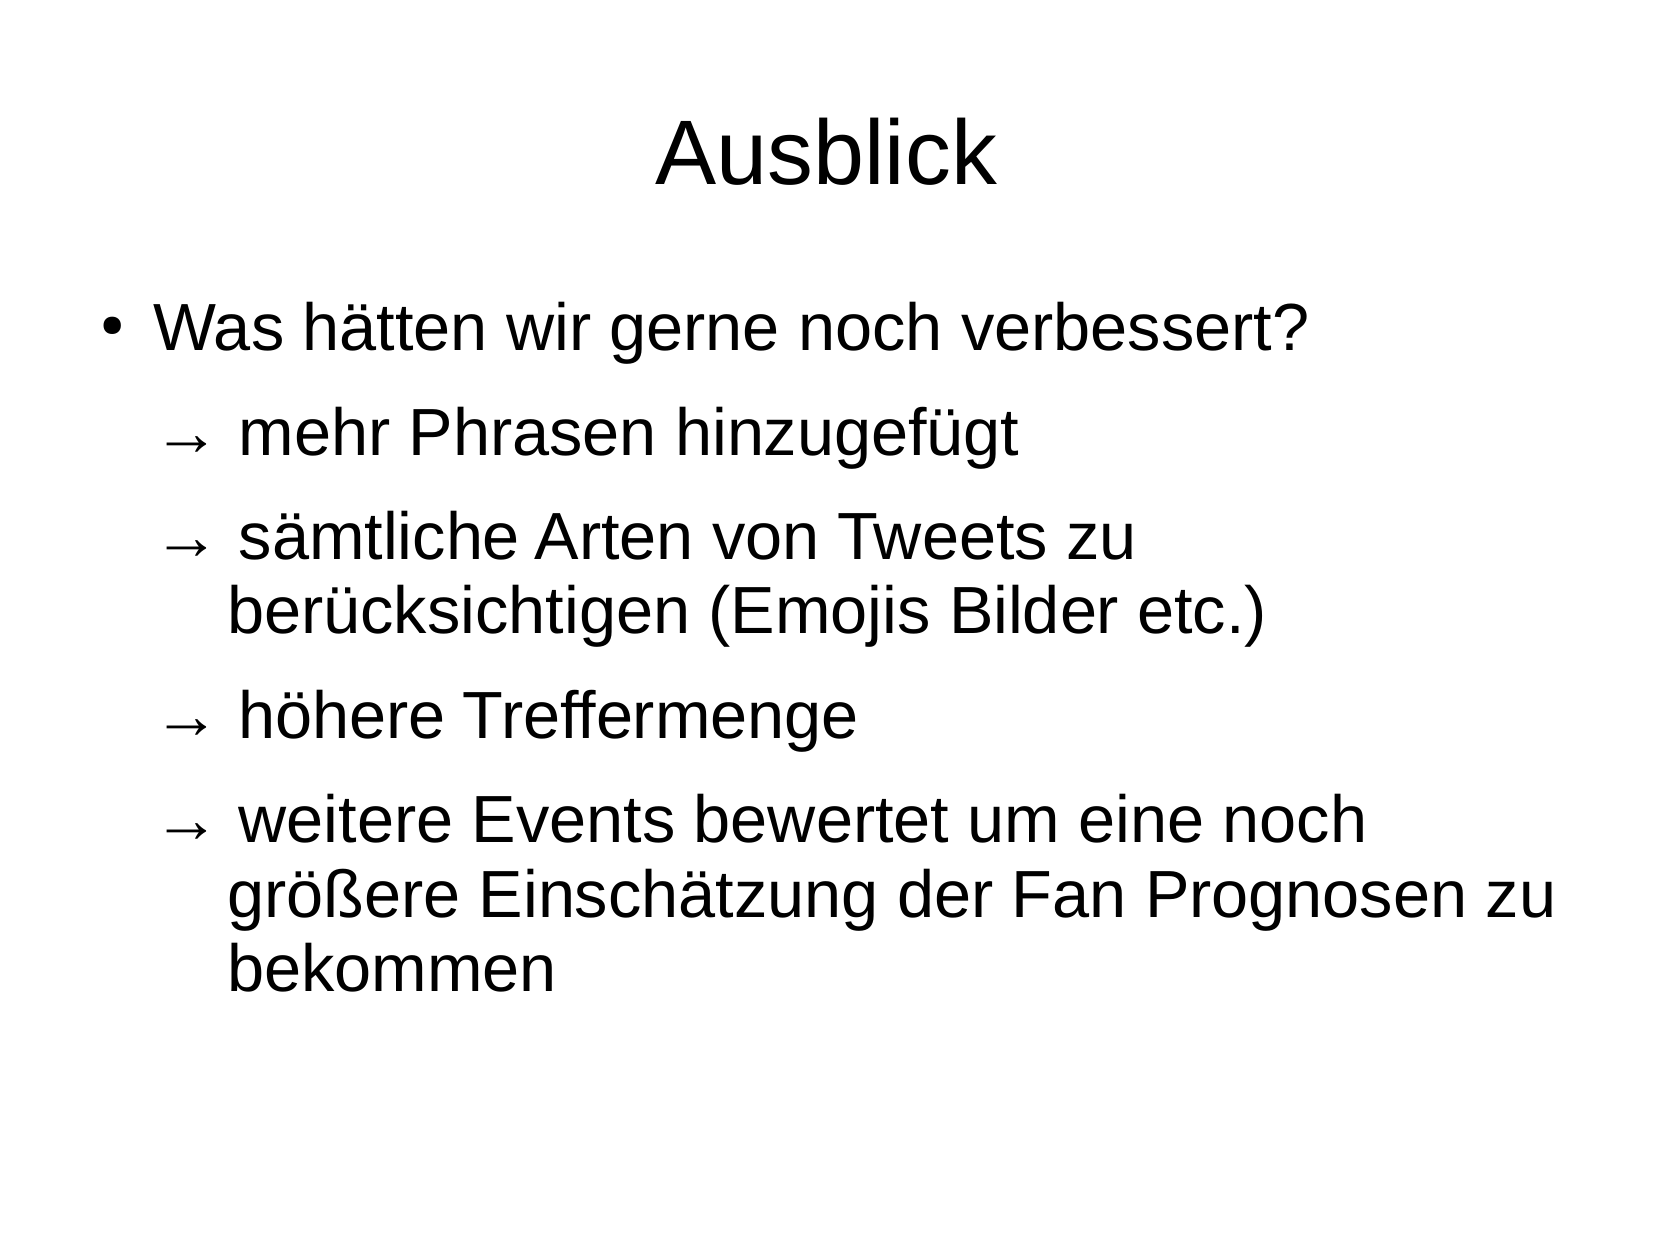

# Ausblick
Was hätten wir gerne noch verbessert?
→ mehr Phrasen hinzugefügt
→ sämtliche Arten von Tweets zu berücksichtigen (Emojis Bilder etc.)
→ höhere Treffermenge
→ weitere Events bewertet um eine noch größere Einschätzung der Fan Prognosen zu bekommen